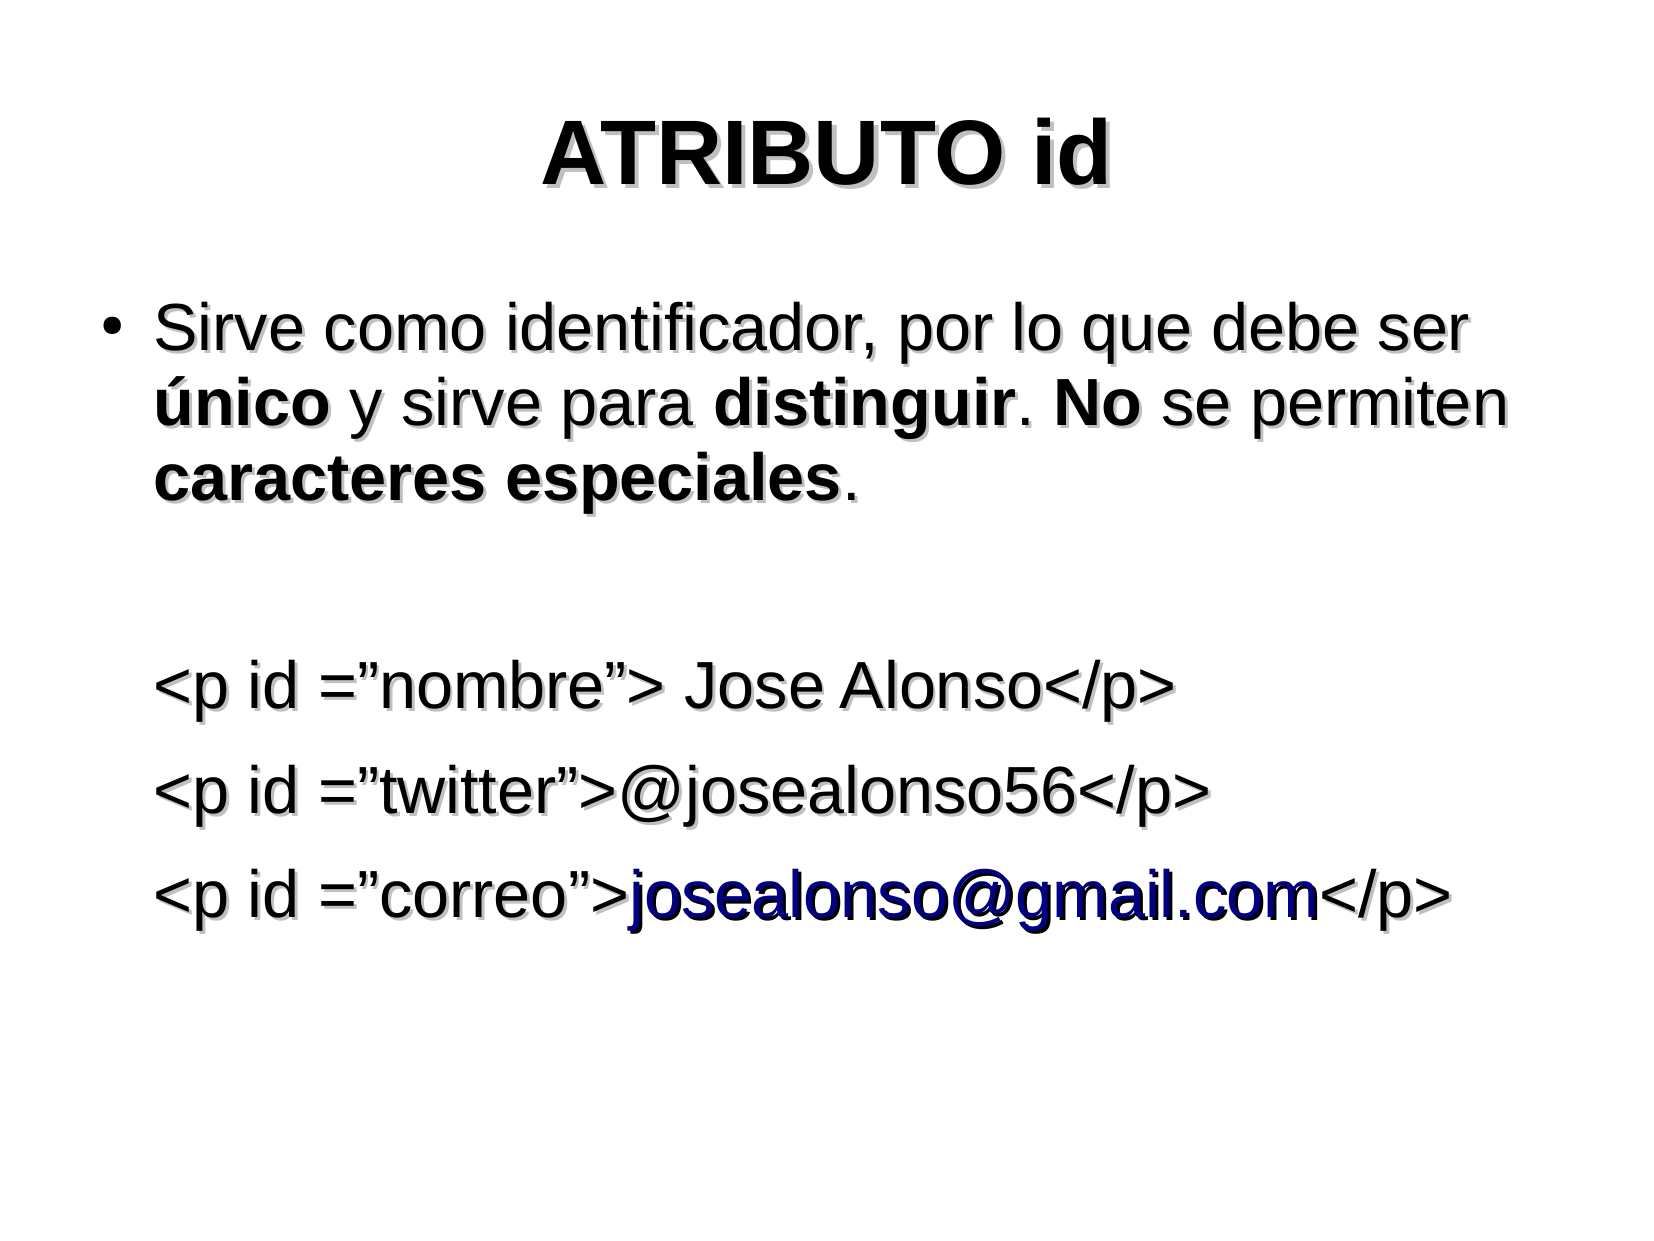

# ATRIBUTO id
Sirve como identificador, por lo que debe ser único y sirve para distinguir. No se permiten caracteres especiales.
<p id =”nombre”> Jose Alonso</p>
<p id =”twitter”>@josealonso56</p>
<p id =”correo”>josealonso@gmail.com</p>